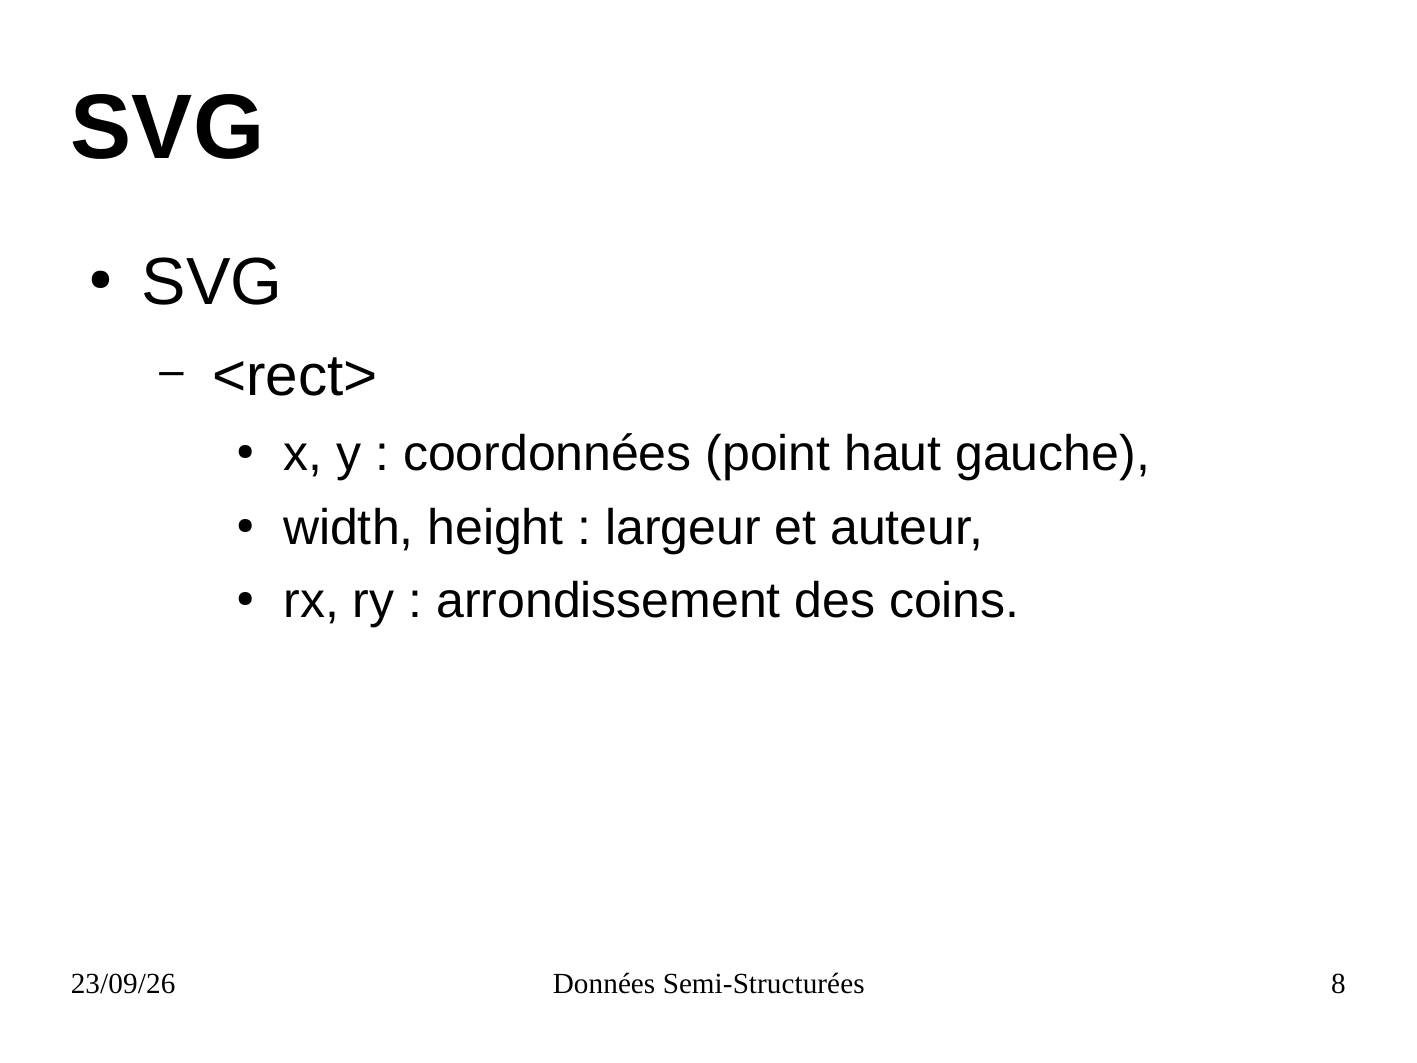

# SVG
SVG
<rect>
x, y : coordonnées (point haut gauche),
width, height : largeur et auteur,
rx, ry : arrondissement des coins.
Données Semi-Structurées
8